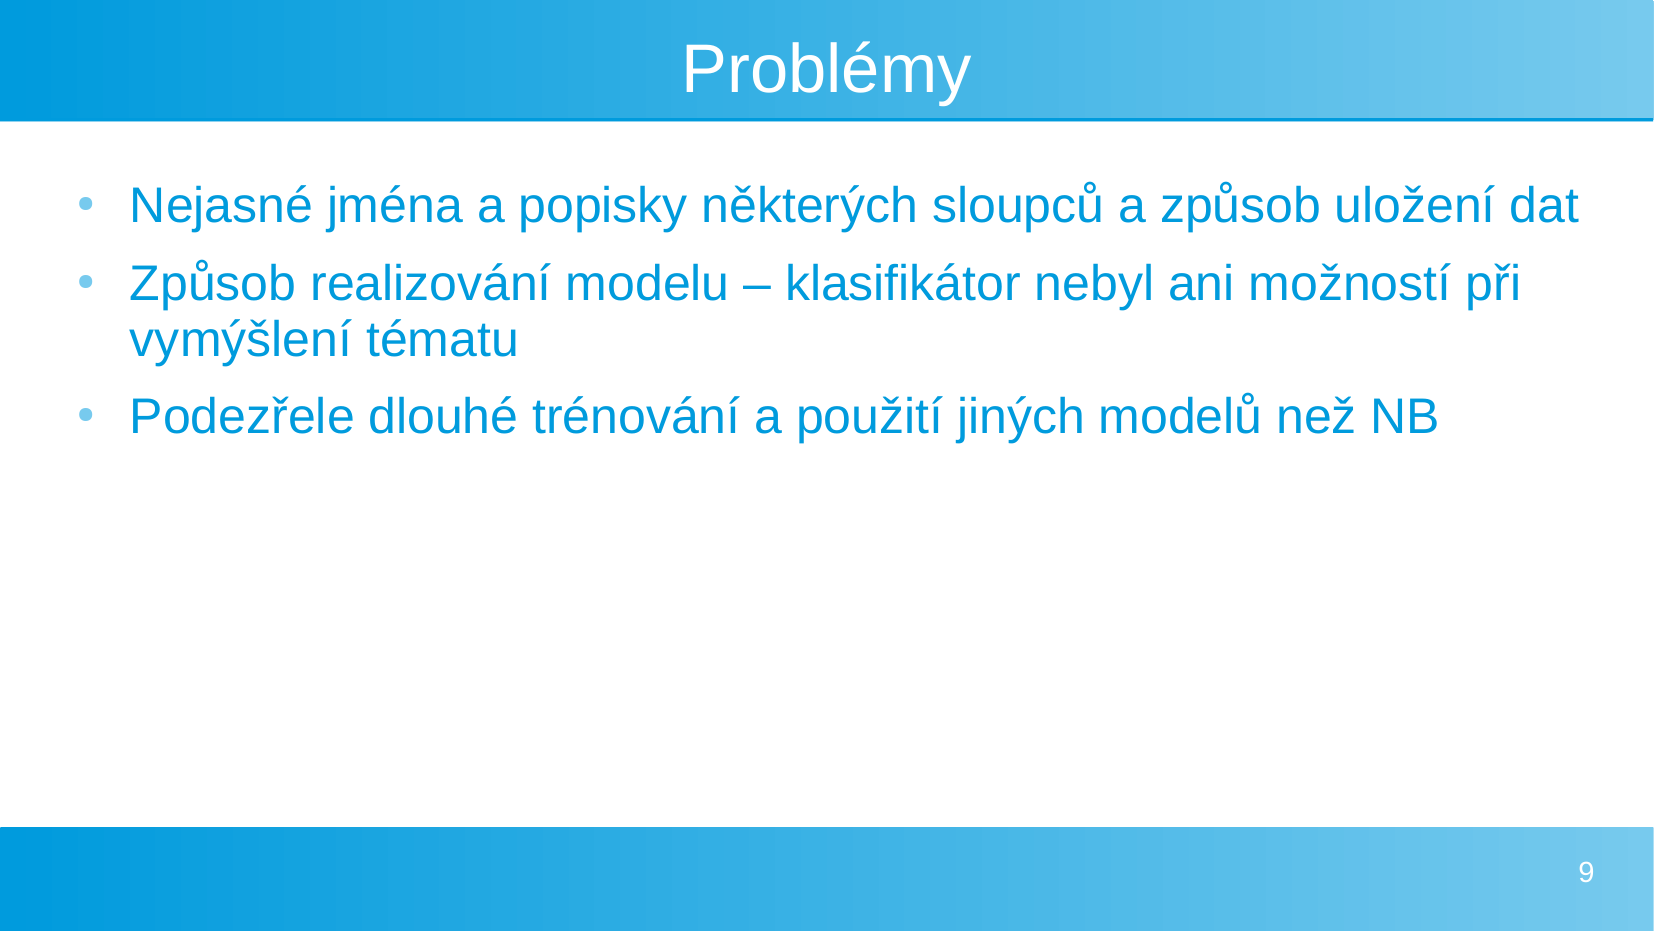

# Problémy
Nejasné jména a popisky některých sloupců a způsob uložení dat
Způsob realizování modelu – klasifikátor nebyl ani možností při vymýšlení tématu
Podezřele dlouhé trénování a použití jiných modelů než NB
9